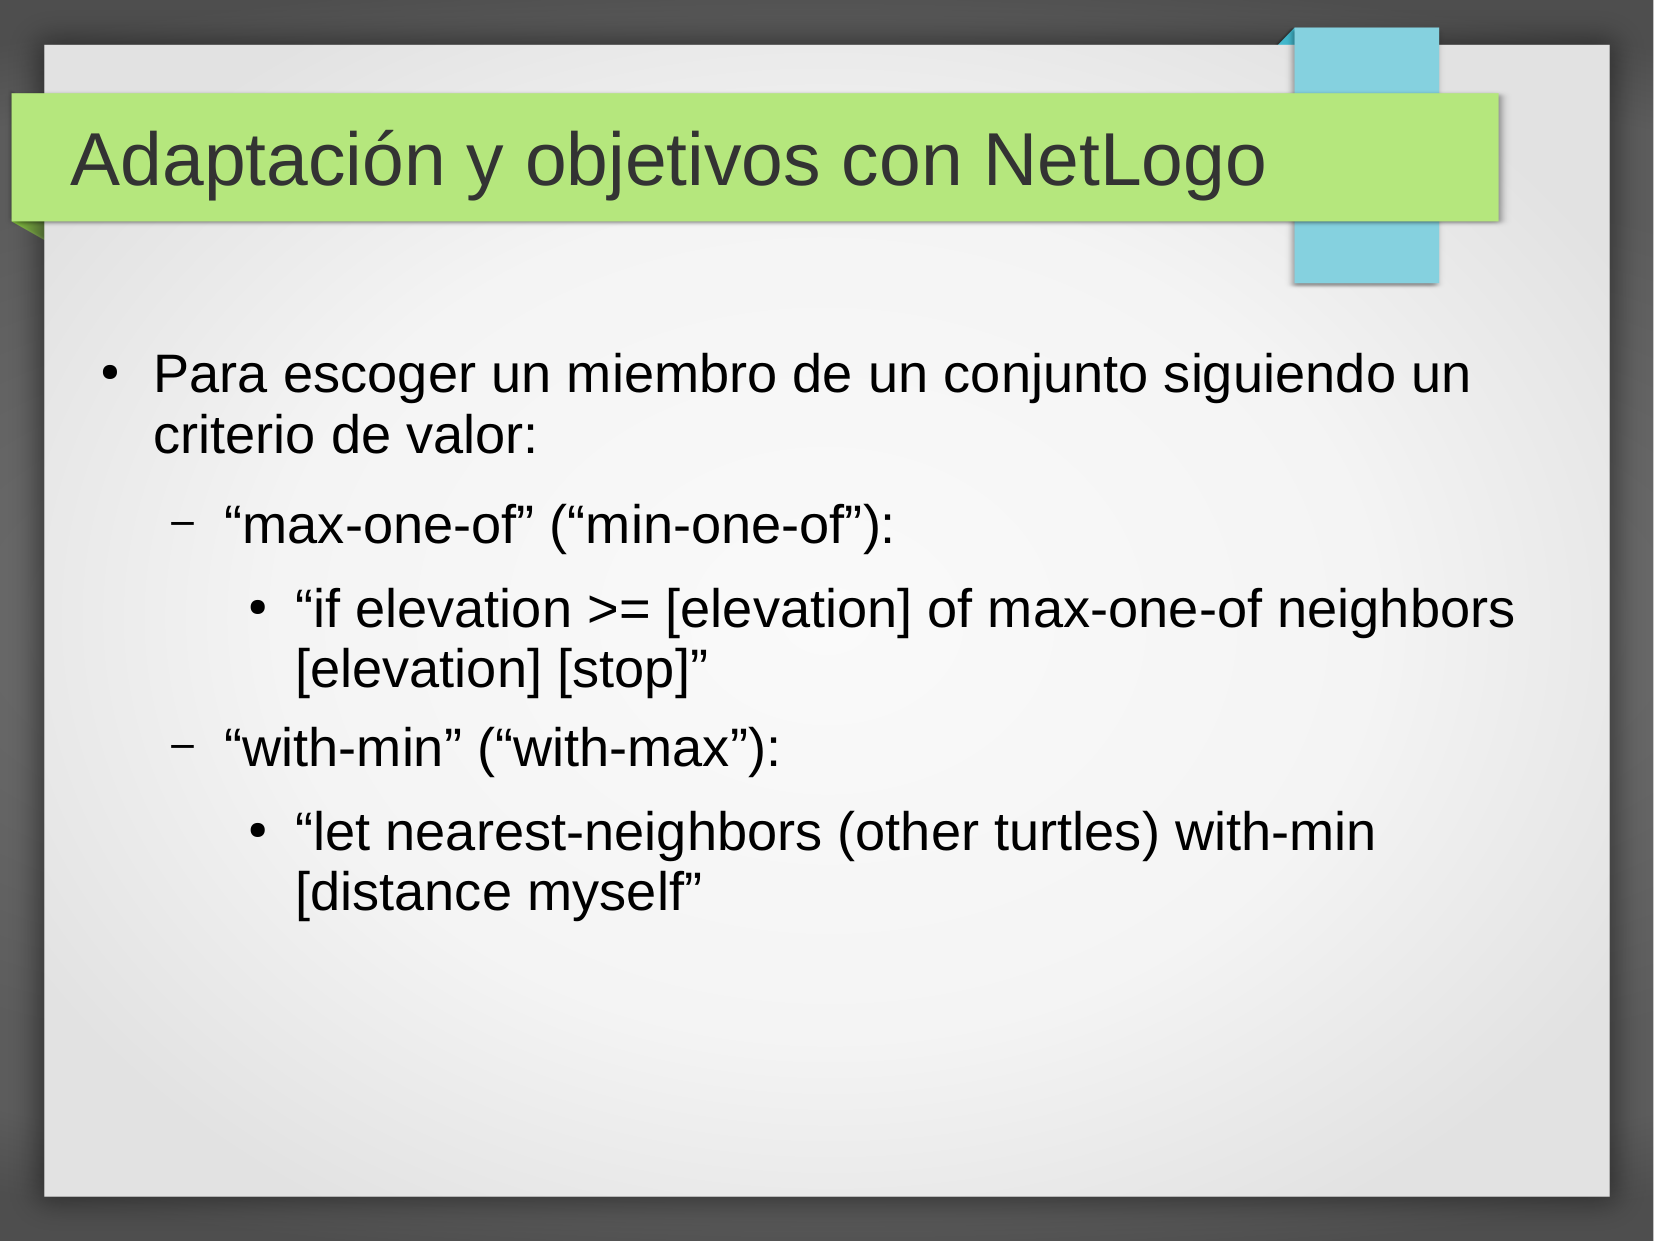

# Adaptación y objetivos con NetLogo
Para escoger un miembro de un conjunto siguiendo un criterio de valor:
“max-one-of” (“min-one-of”):
“if elevation >= [elevation] of max-one-of neighbors [elevation] [stop]”
“with-min” (“with-max”):
“let nearest-neighbors (other turtles) with-min [distance myself”